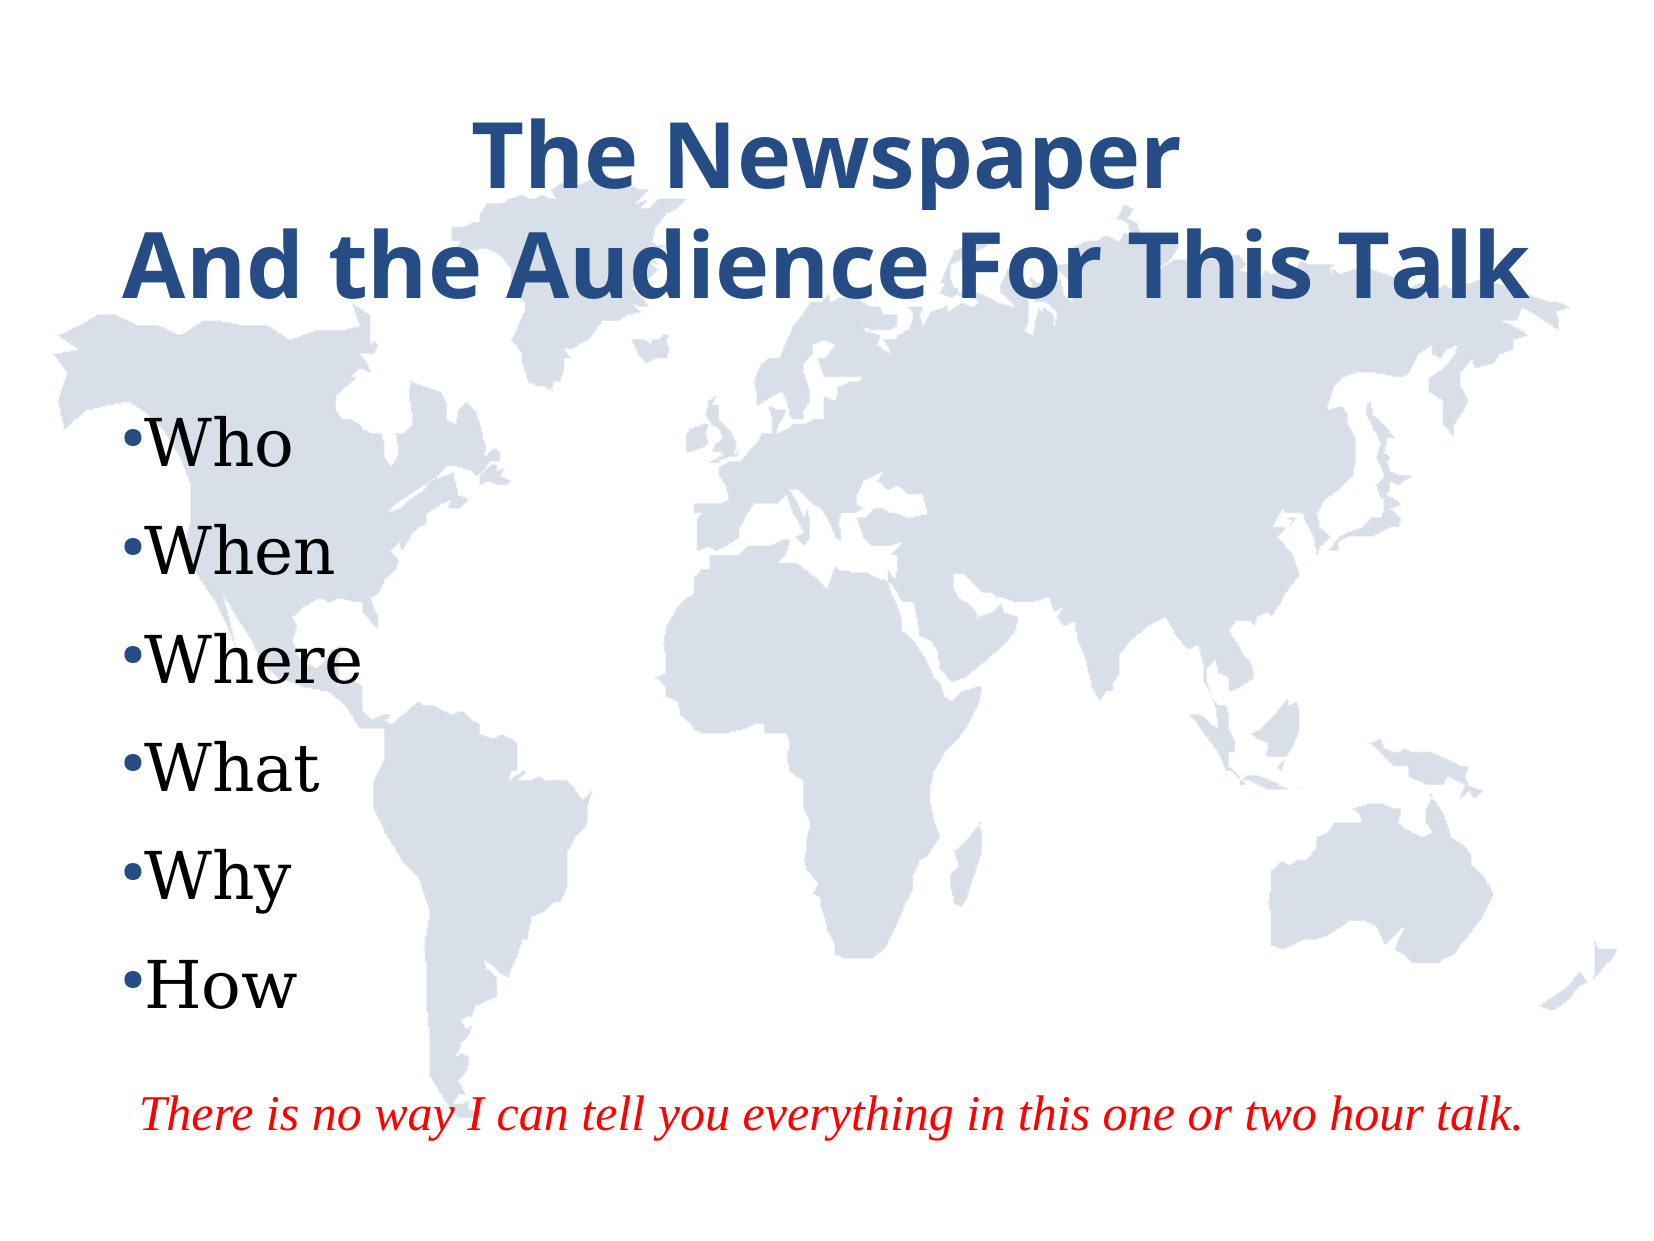

# The Newspaper And the Audience For This Talk
Who
When
Where
What
Why
How
There is no way I can tell you everything in this one or two hour talk.